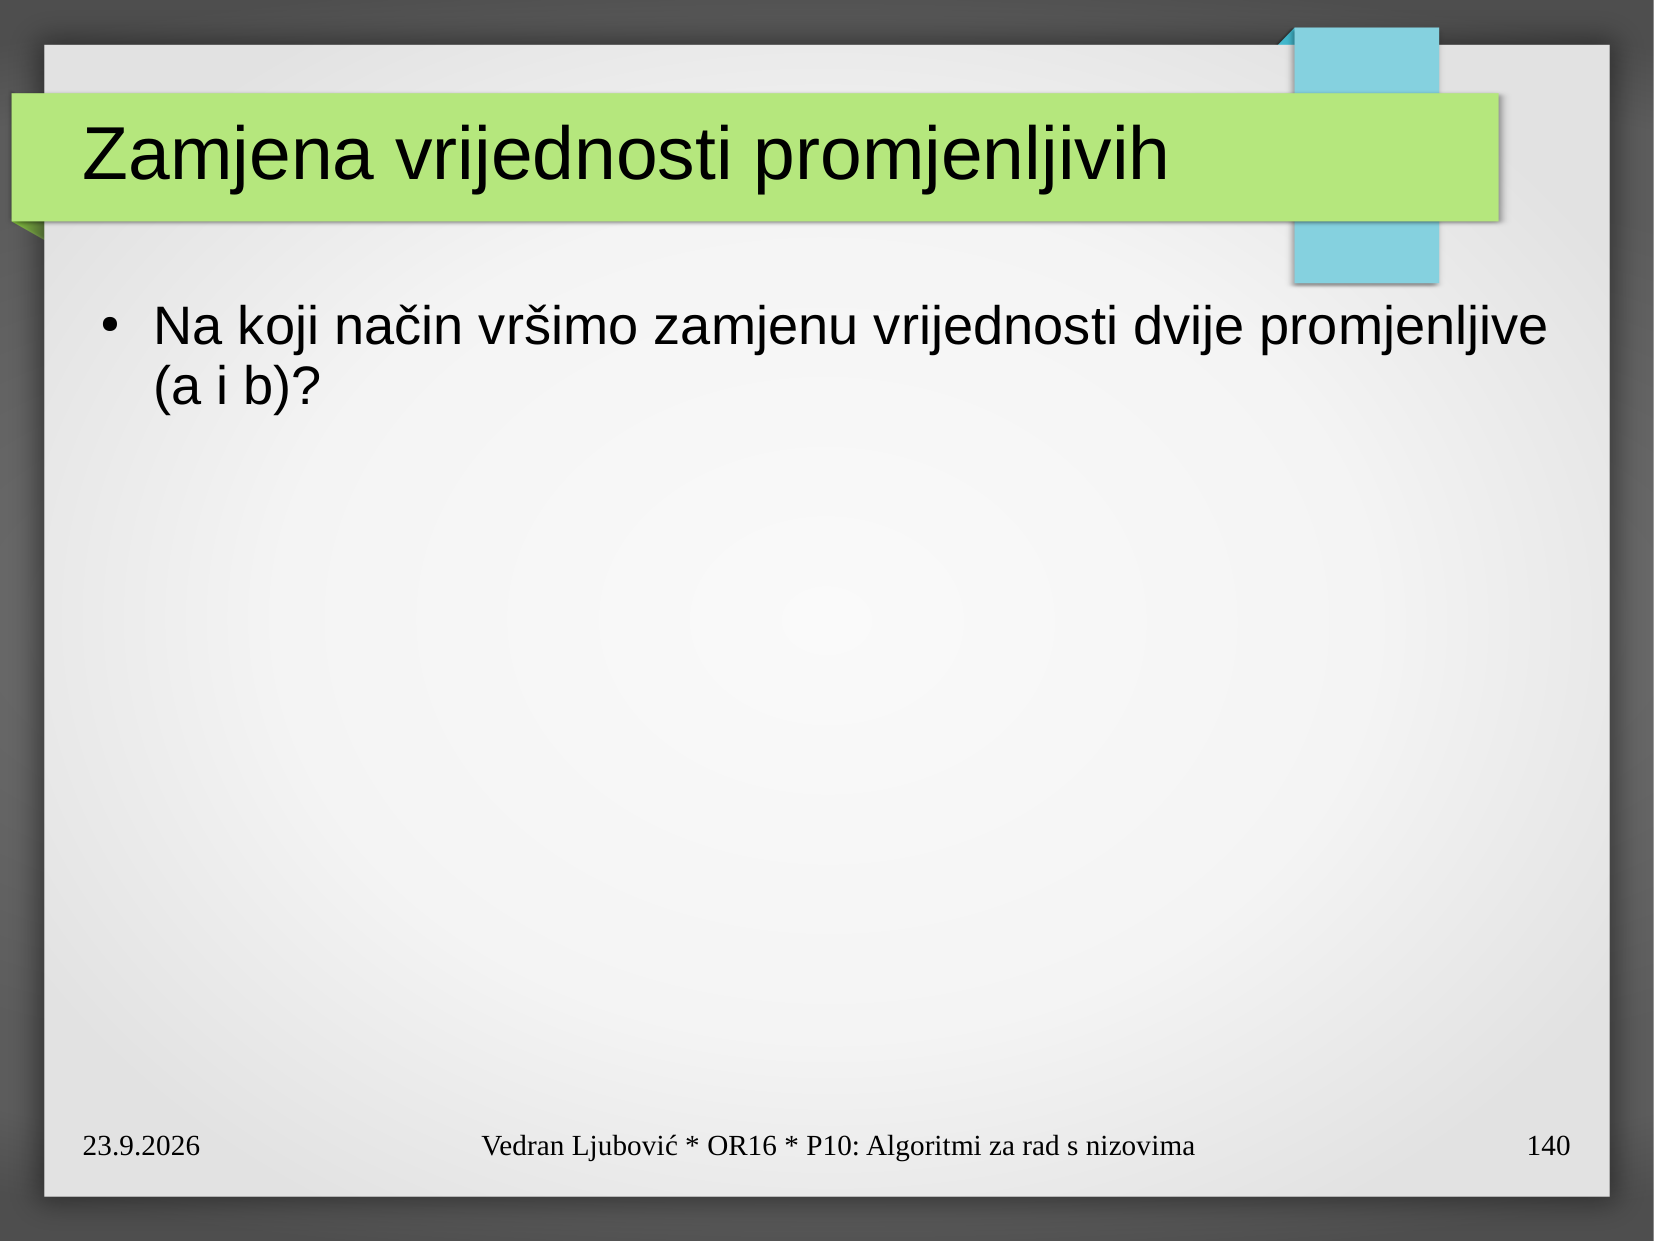

# Zamjena vrijednosti promjenljivih
Na koji način vršimo zamjenu vrijednosti dvije promjenljive (a i b)?
Vedran Ljubović * OR16 * P10: Algoritmi za rad s nizovima
140